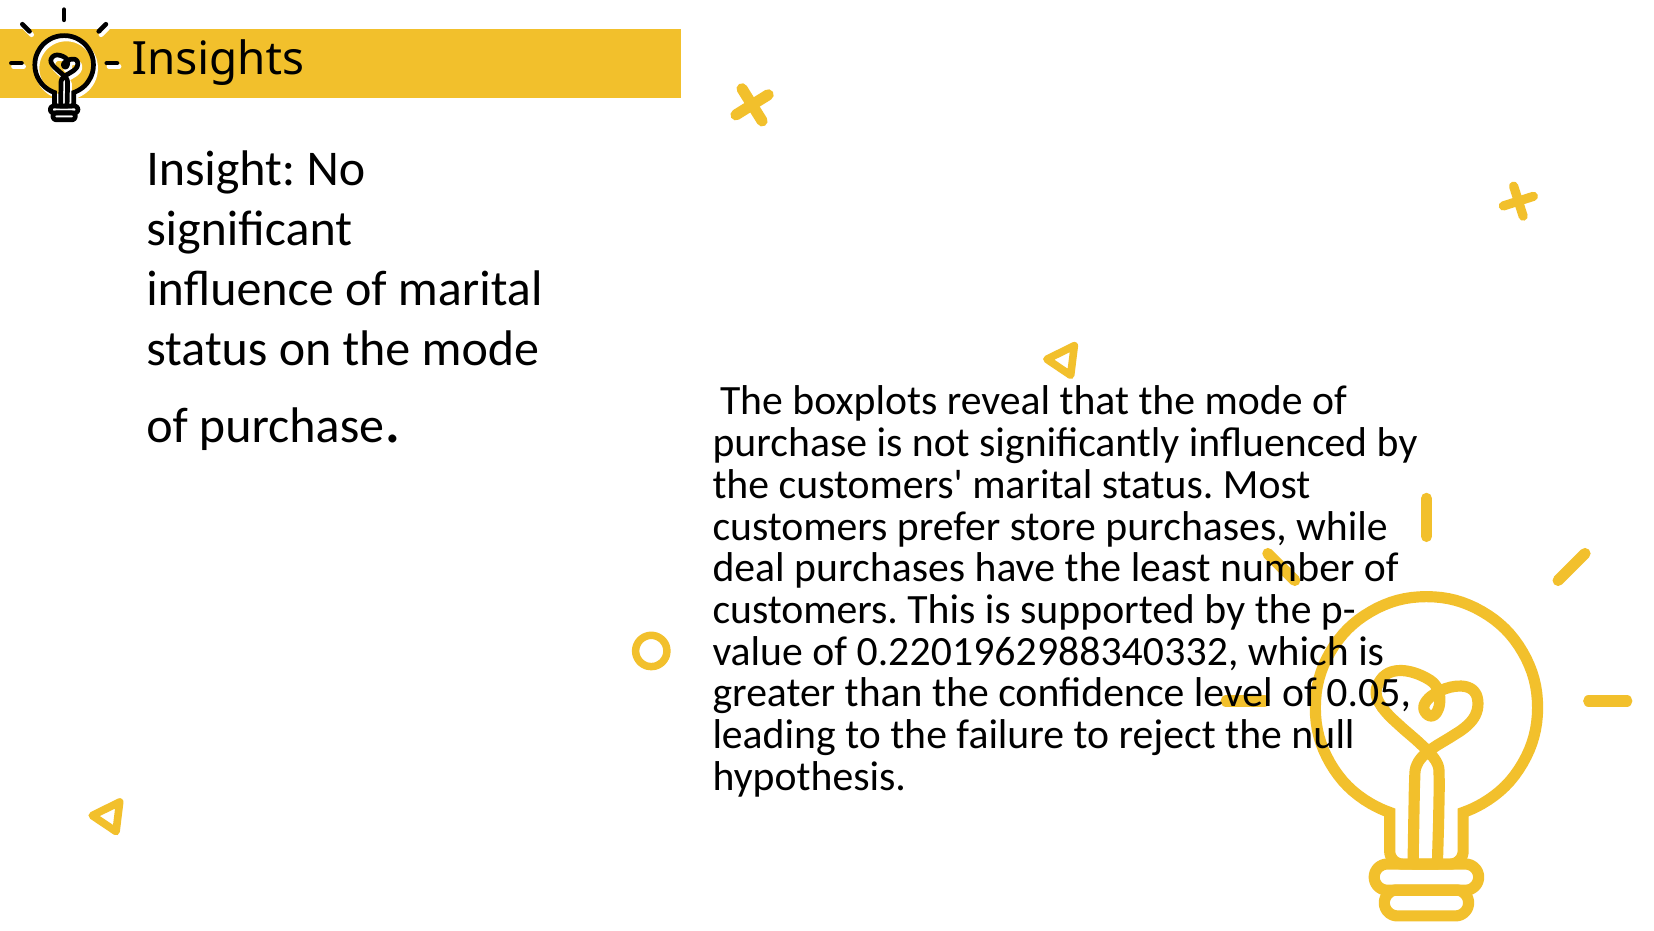

Insights
#
Insight: No significant influence of marital status on the mode of purchase.
 The boxplots reveal that the mode of purchase is not significantly influenced by the customers' marital status. Most customers prefer store purchases, while deal purchases have the least number of customers. This is supported by the p-value of 0.2201962988340332, which is greater than the confidence level of 0.05, leading to the failure to reject the null hypothesis.